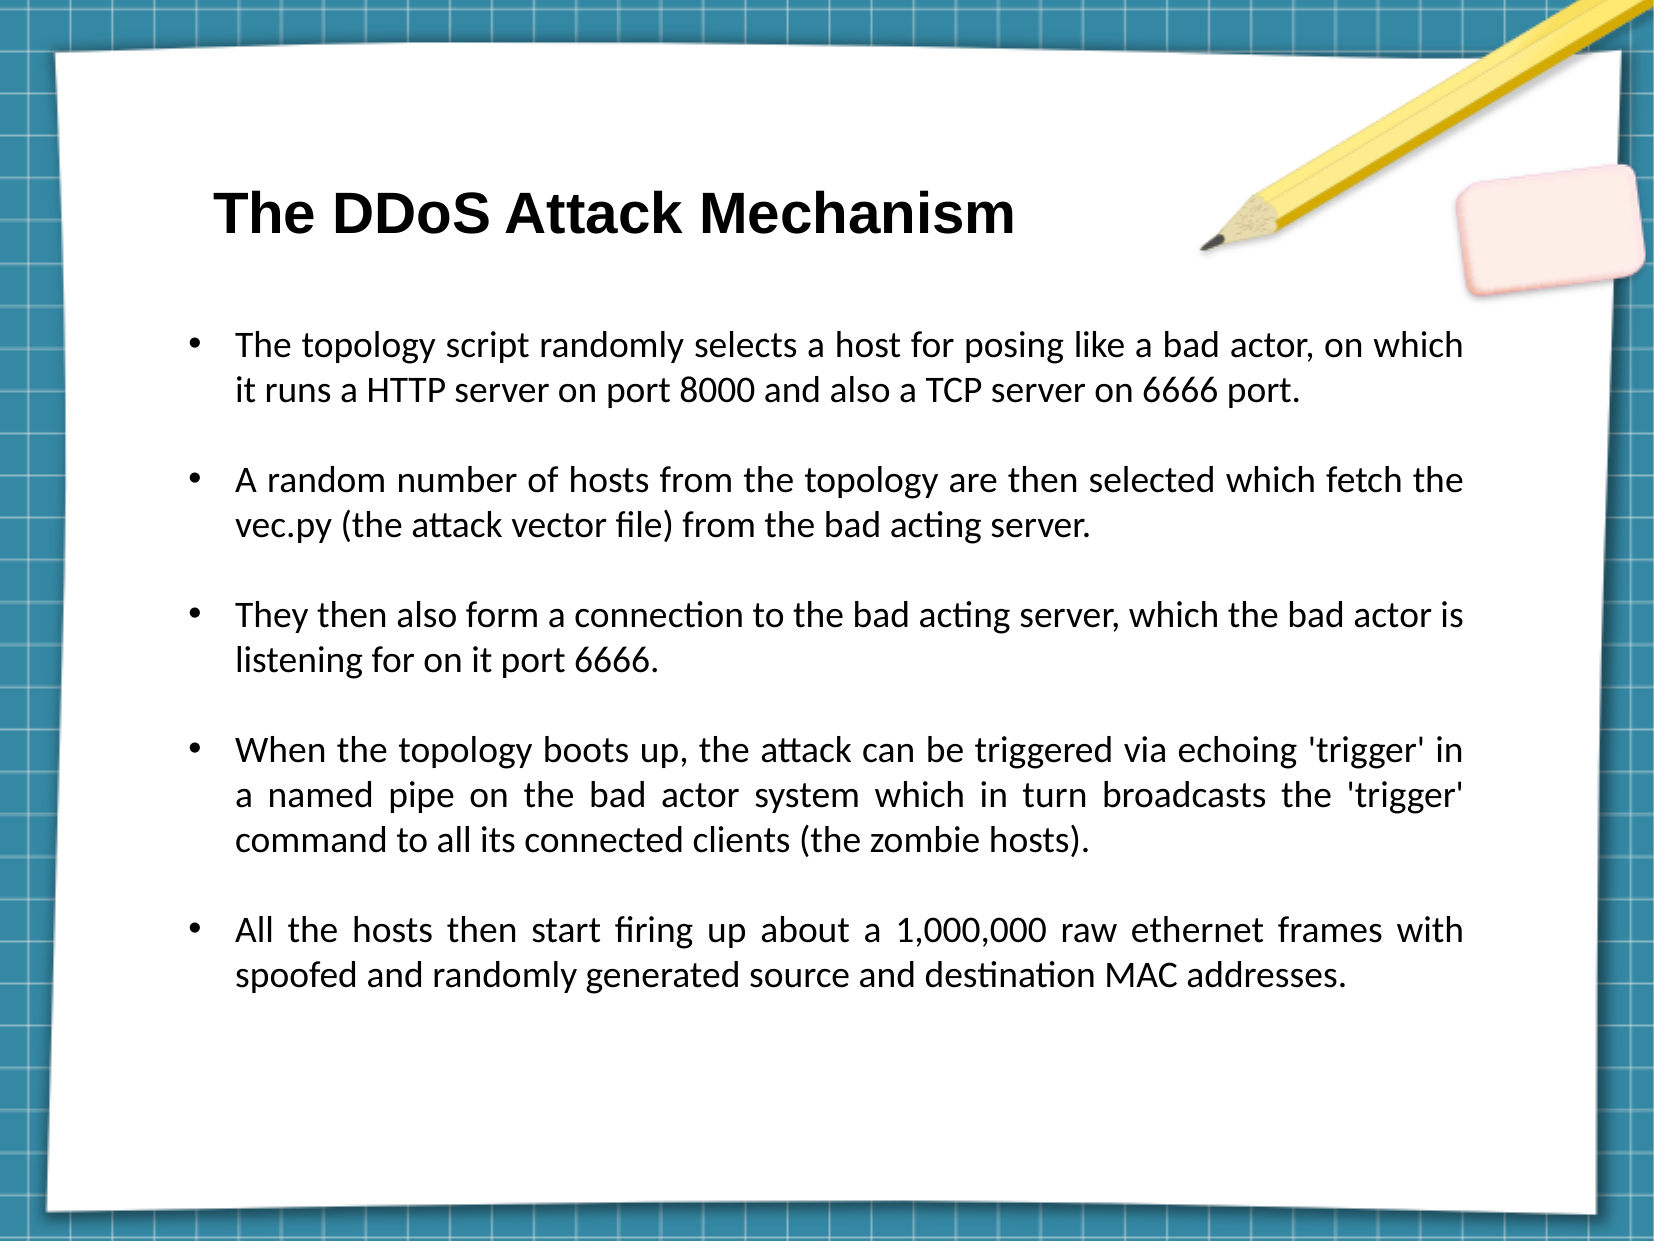

The DDoS Attack Mechanism
The topology script randomly selects a host for posing like a bad actor, on which it runs a HTTP server on port 8000 and also a TCP server on 6666 port.
A random number of hosts from the topology are then selected which fetch the vec.py (the attack vector file) from the bad acting server.
They then also form a connection to the bad acting server, which the bad actor is listening for on it port 6666.
When the topology boots up, the attack can be triggered via echoing 'trigger' in a named pipe on the bad actor system which in turn broadcasts the 'trigger' command to all its connected clients (the zombie hosts).
All the hosts then start firing up about a 1,000,000 raw ethernet frames with spoofed and randomly generated source and destination MAC addresses.